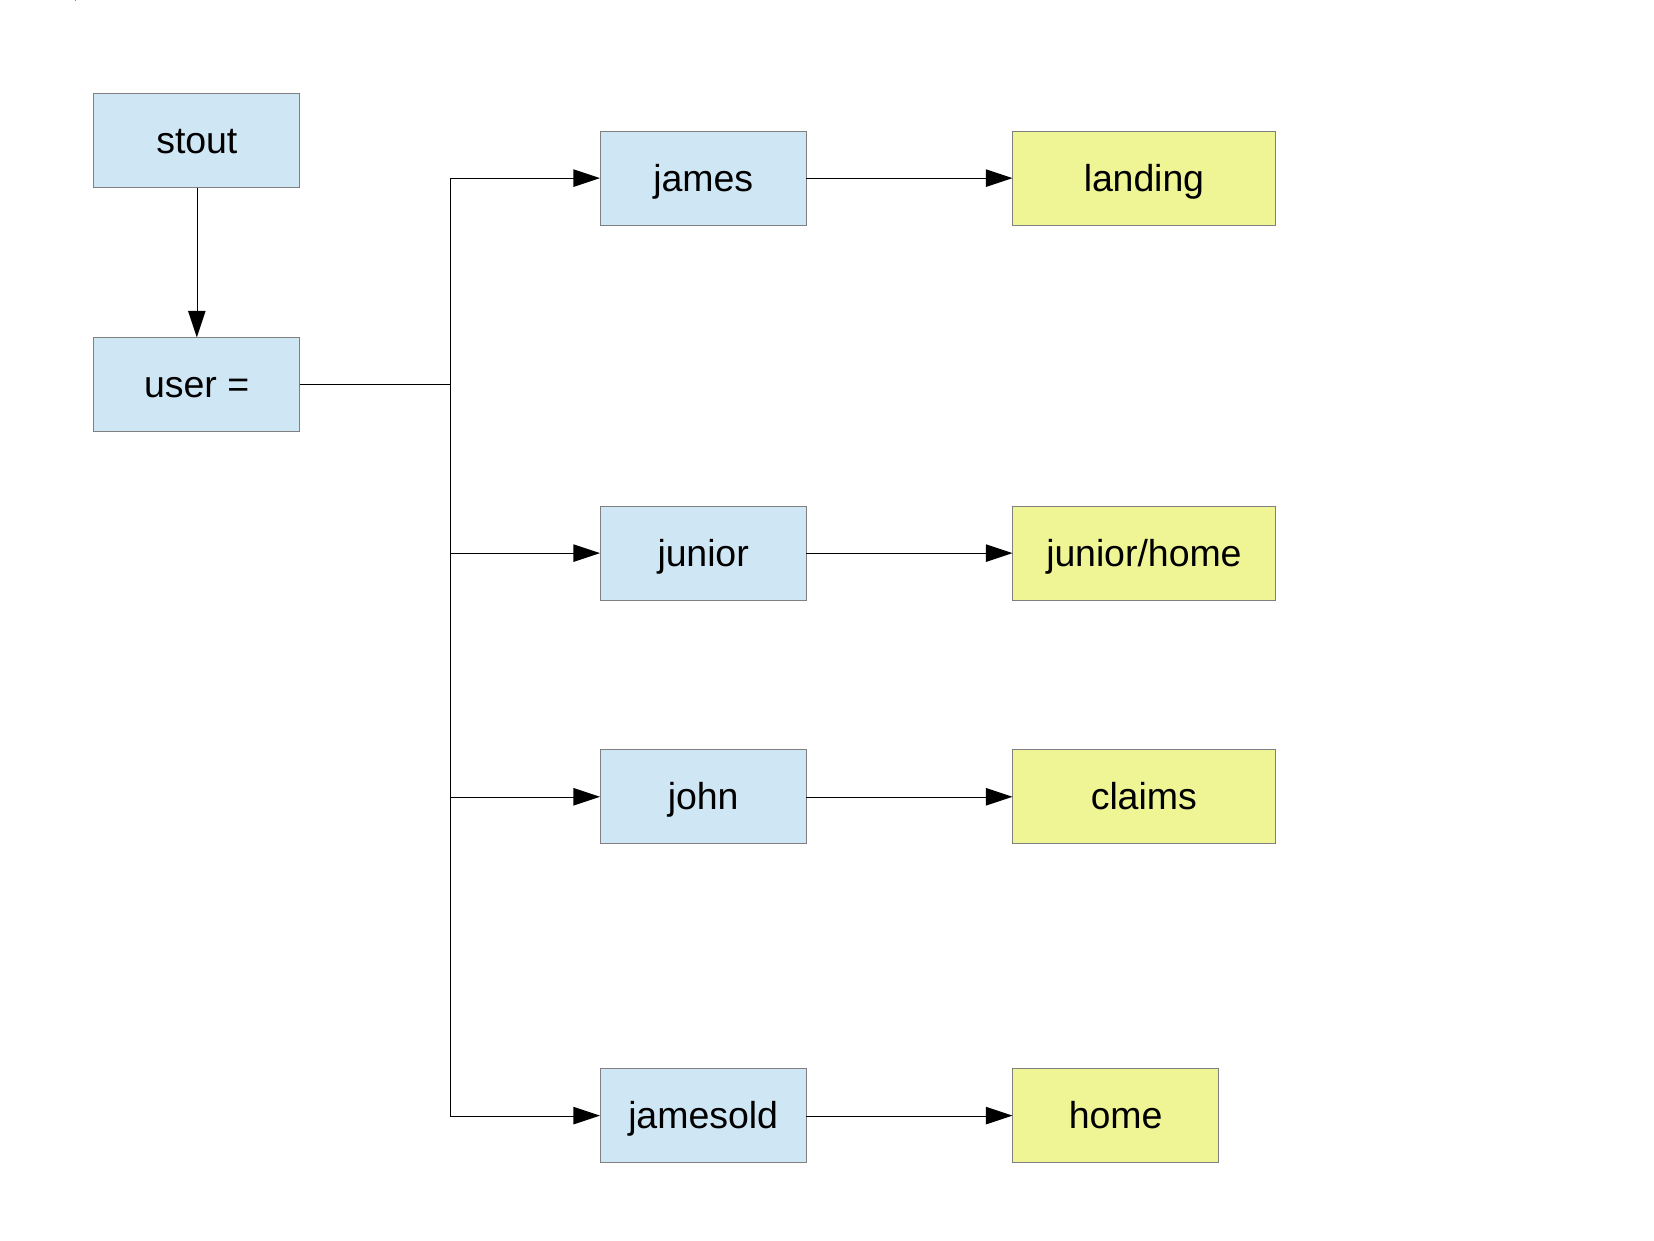

stout
james
landing
user =
junior
junior/home
john
claims
jamesold
home